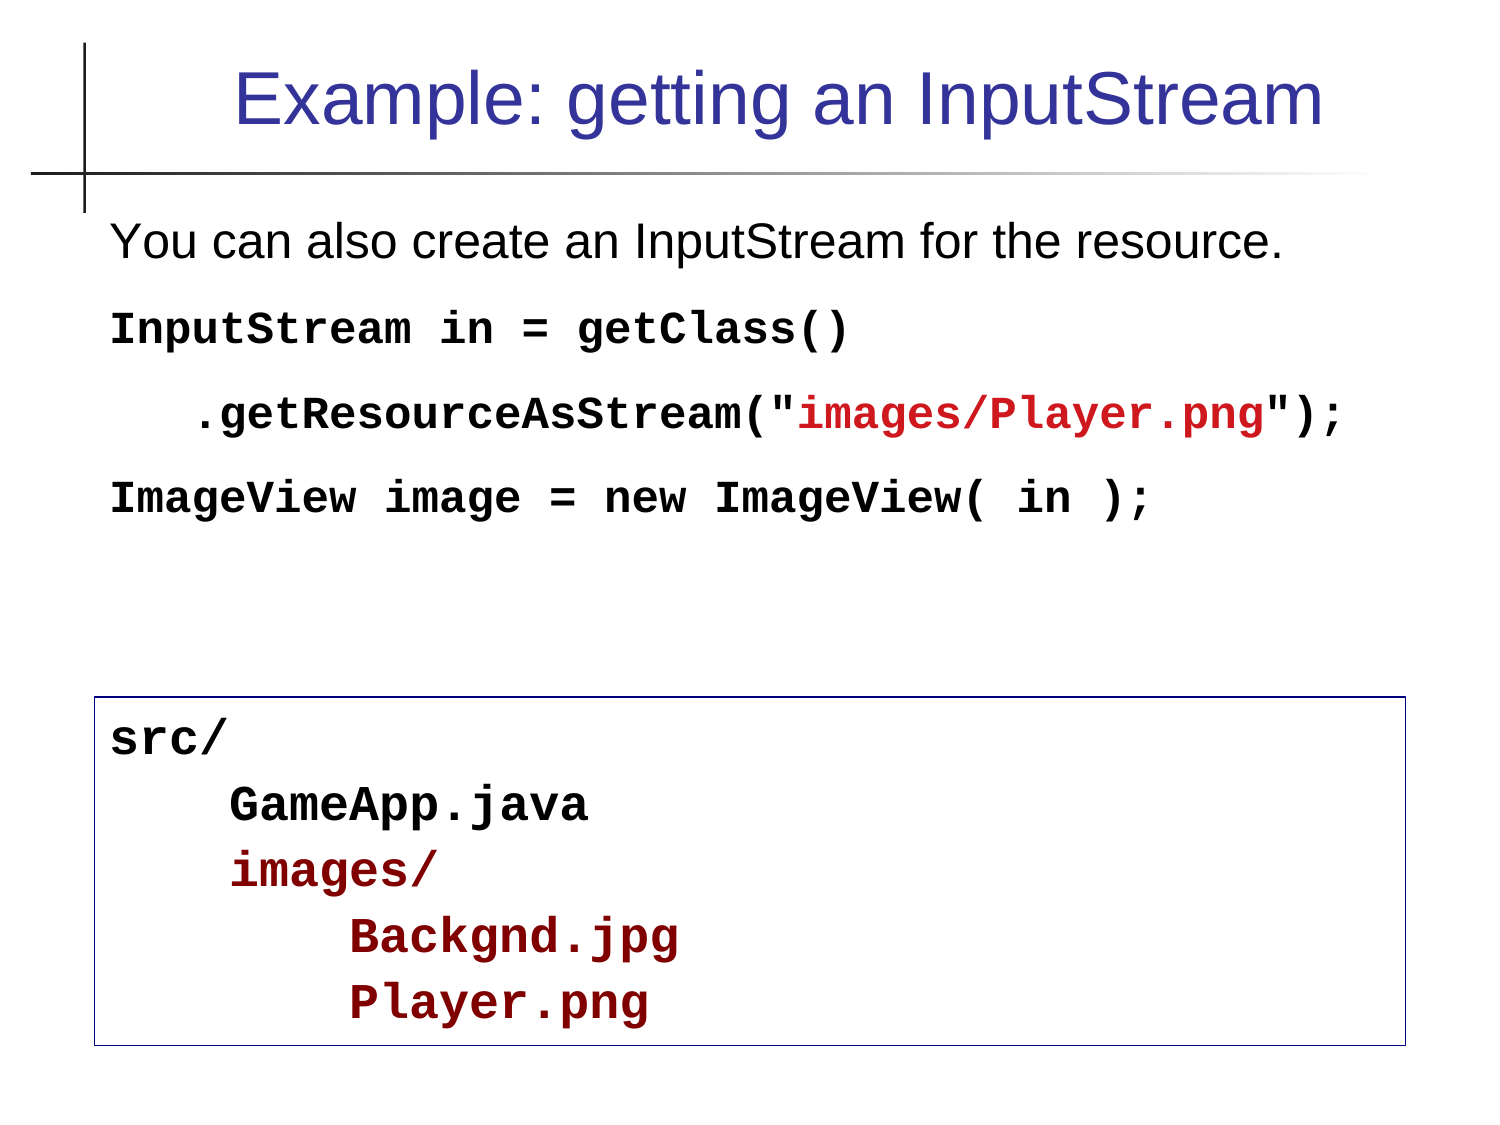

# Example: getting an InputStream
You can also create an InputStream for the resource.
InputStream in = getClass()
 .getResourceAsStream("images/Player.png");
ImageView image = new ImageView( in );
src/
 GameApp.java
 images/
 Backgnd.jpg
 Player.png